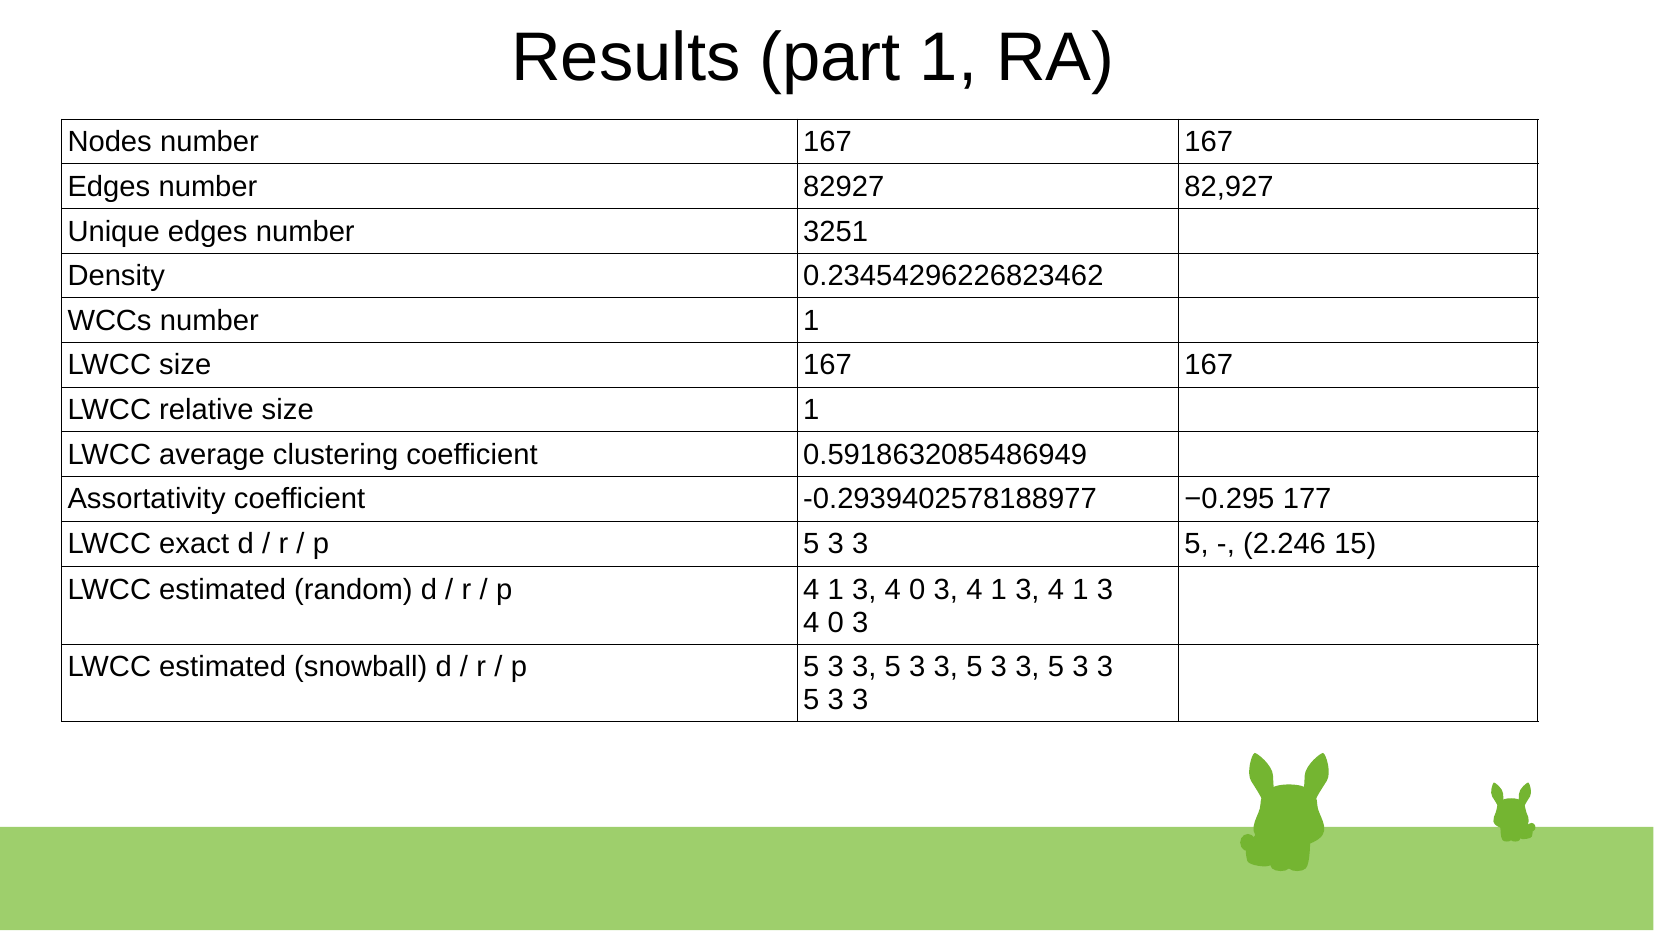

# Results (part 1, RA)
| Nodes number | 167 | 167 |
| --- | --- | --- |
| Edges number | 82927 | 82,927 |
| Unique edges number | 3251 | |
| Density | 0.23454296226823462 | |
| WCCs number | 1 | |
| LWCC size | 167 | 167 |
| LWCC relative size | 1 | |
| LWCC average clustering coefficient | 0.5918632085486949 | |
| Assortativity coefficient | -0.2939402578188977 | −0.295 177 |
| LWCC exact d / r / p | 5 3 3 | 5, -, (2.246 15) |
| LWCC estimated (random) d / r / p | 4 1 3, 4 0 3, 4 1 3, 4 1 3 4 0 3 | |
| LWCC estimated (snowball) d / r / p | 5 3 3, 5 3 3, 5 3 3, 5 3 3 5 3 3 | |